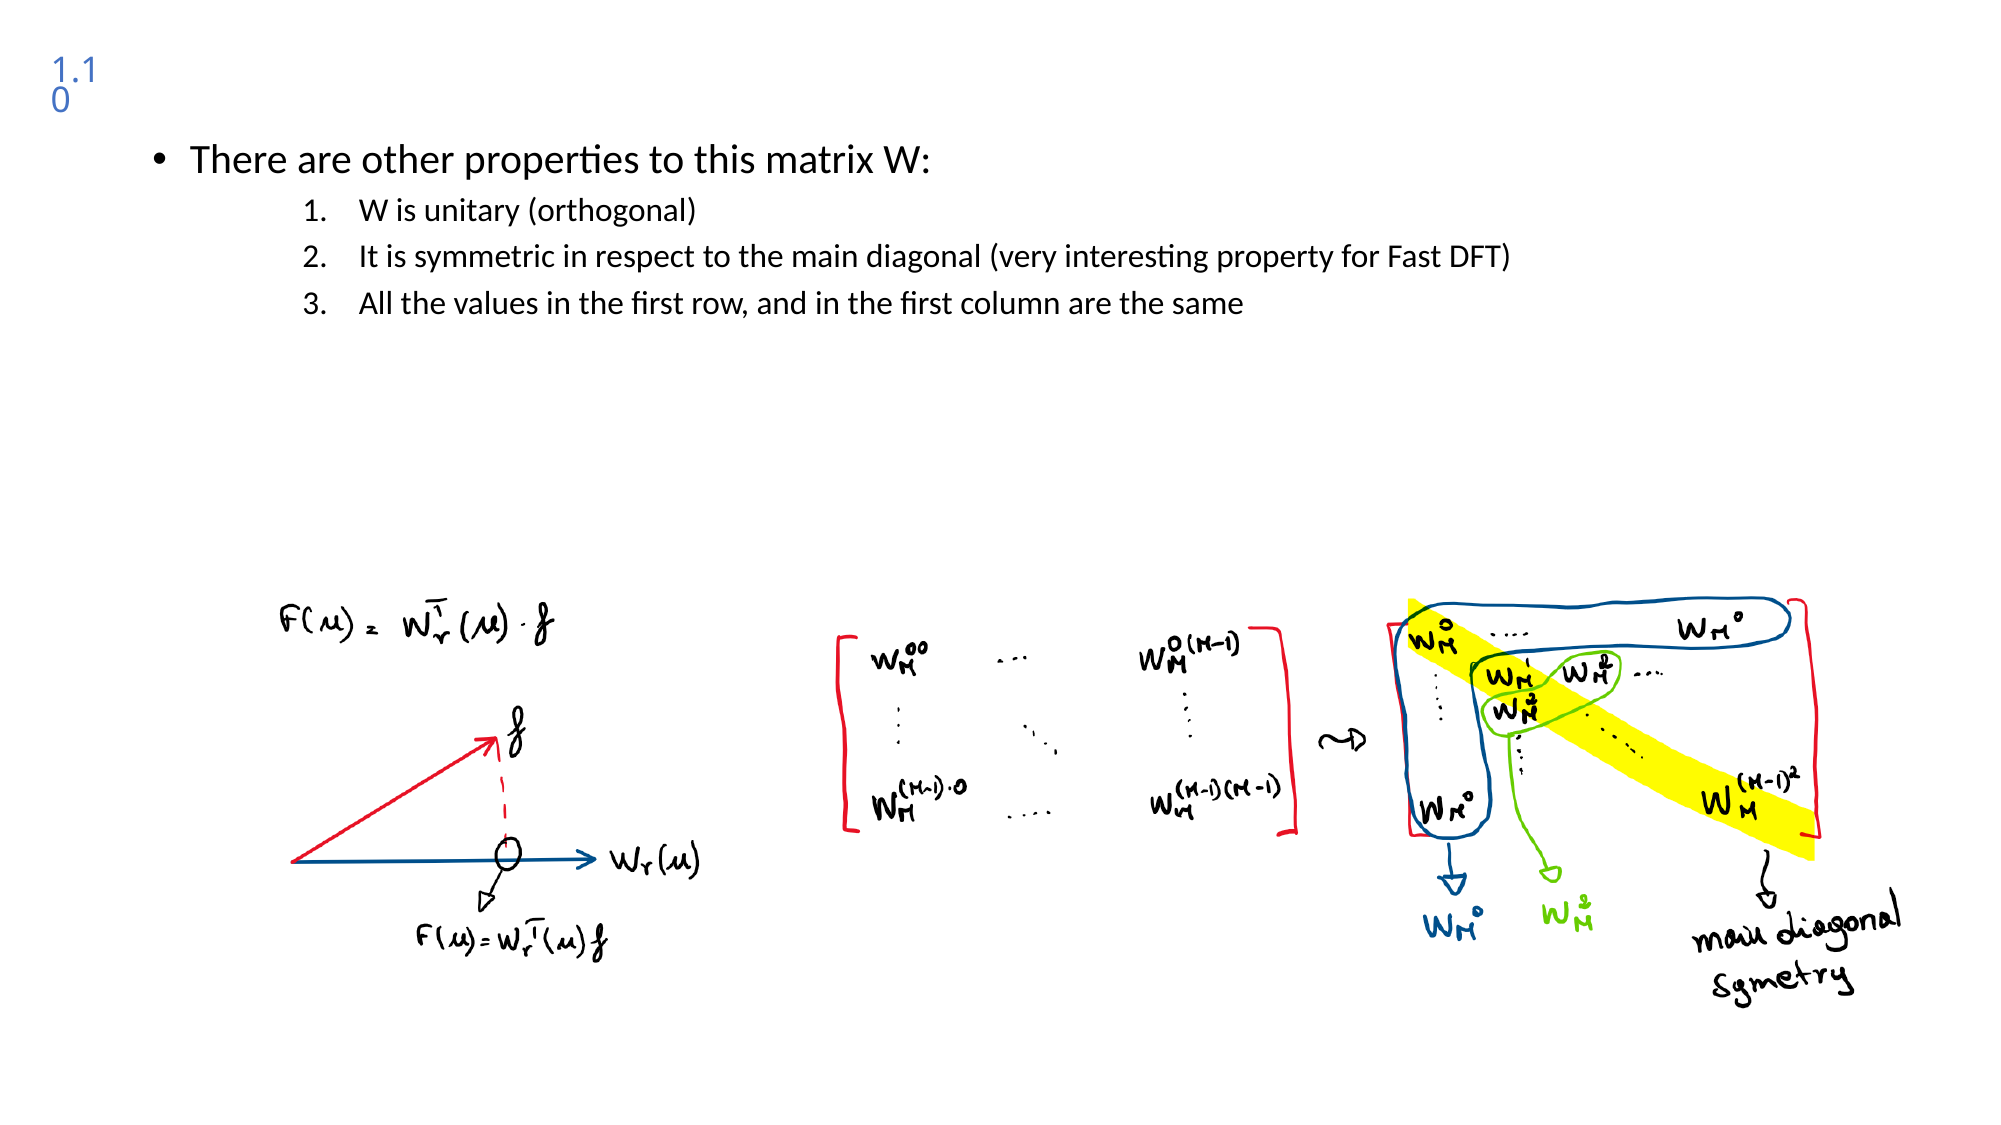

1.10
# There are other properties to this matrix W:
W is unitary (orthogonal)
It is symmetric in respect to the main diagonal (very interesting property for Fast DFT)
All the values in the first row, and in the first column are the same